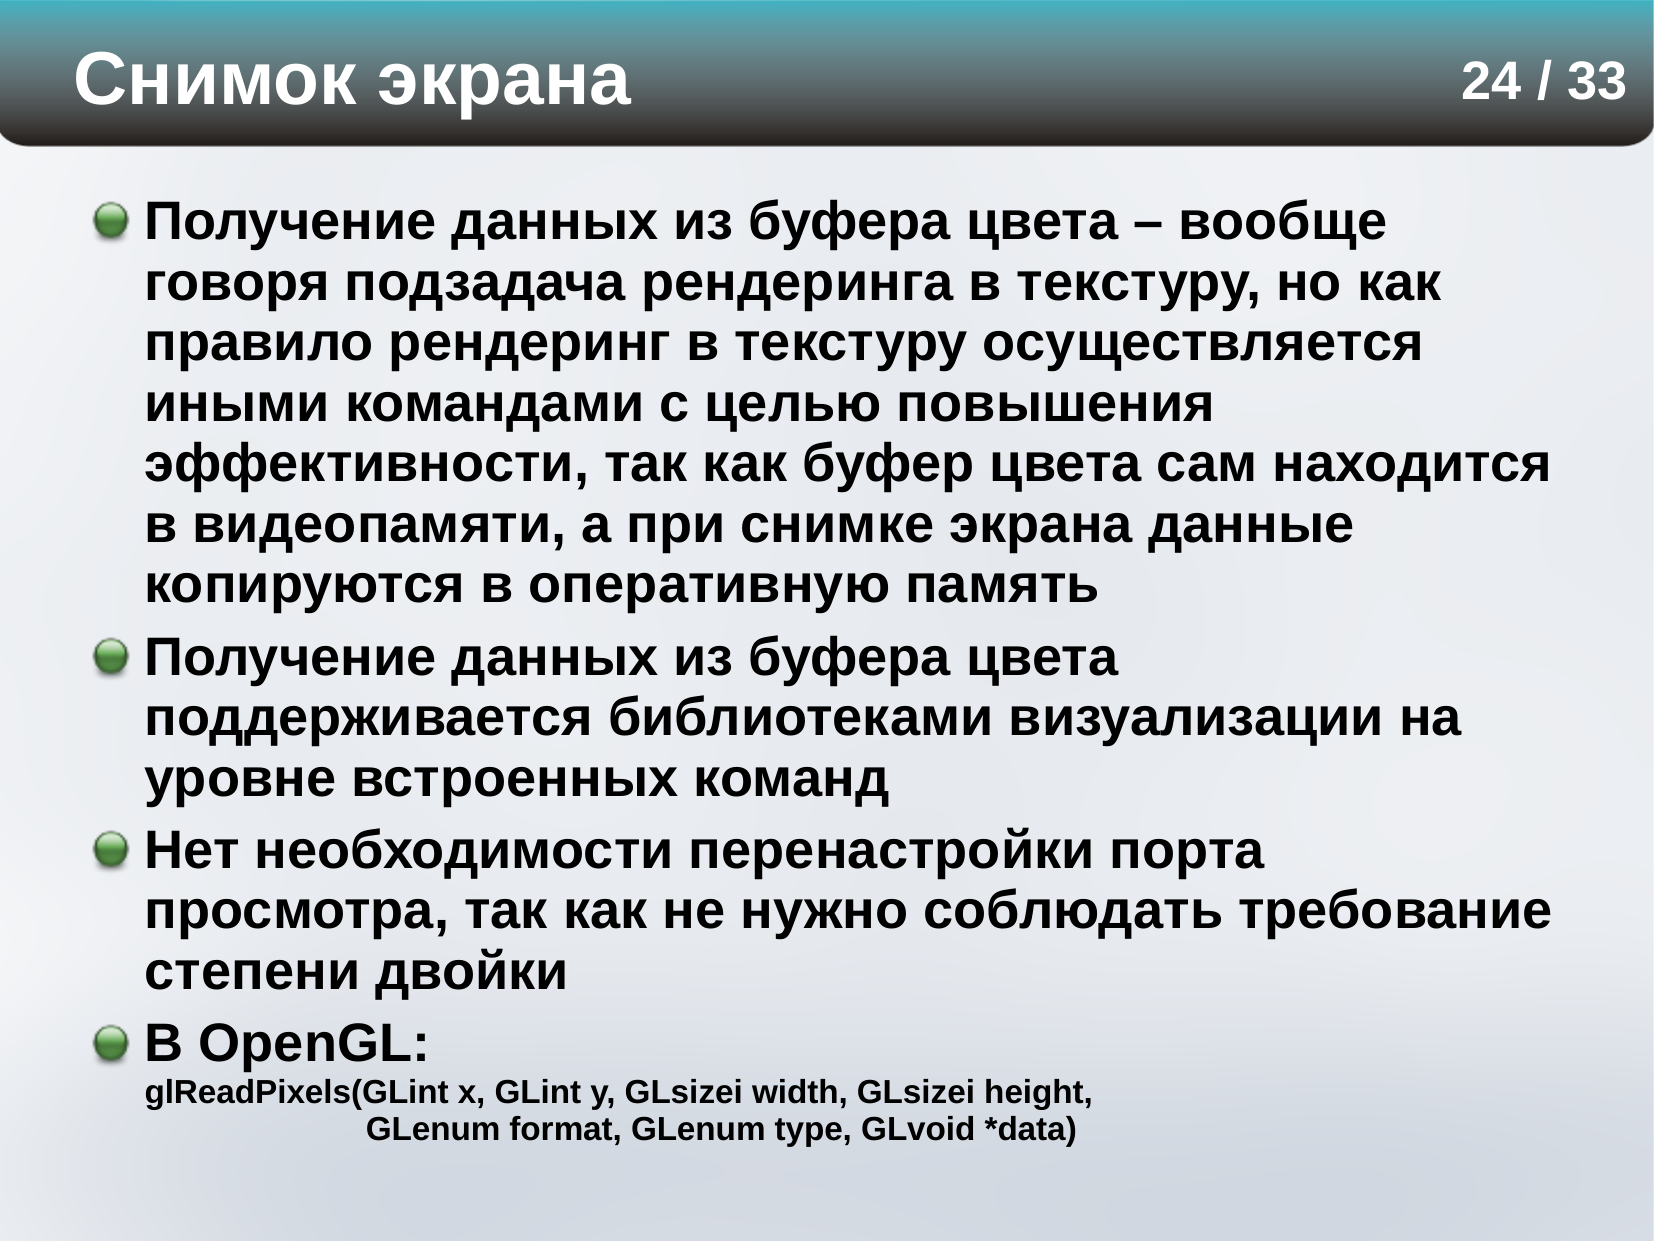

Снимок экрана
Получение данных из буфера цвета – вообще говоря подзадача рендеринга в текстуру, но как правило рендеринг в текстуру осуществляется иными командами с целью повышения эффективности, так как буфер цвета сам находится в видеопамяти, а при снимке экрана данные копируются в оперативную память
Получение данных из буфера цвета поддерживается библиотеками визуализации на уровне встроенных команд
Нет необходимости перенастройки порта просмотра, так как не нужно соблюдать требование степени двойки
В OpenGL:
glReadPixels(GLint x, GLint y, GLsizei width, GLsizei height,
 GLenum format, GLenum type, GLvoid *data)